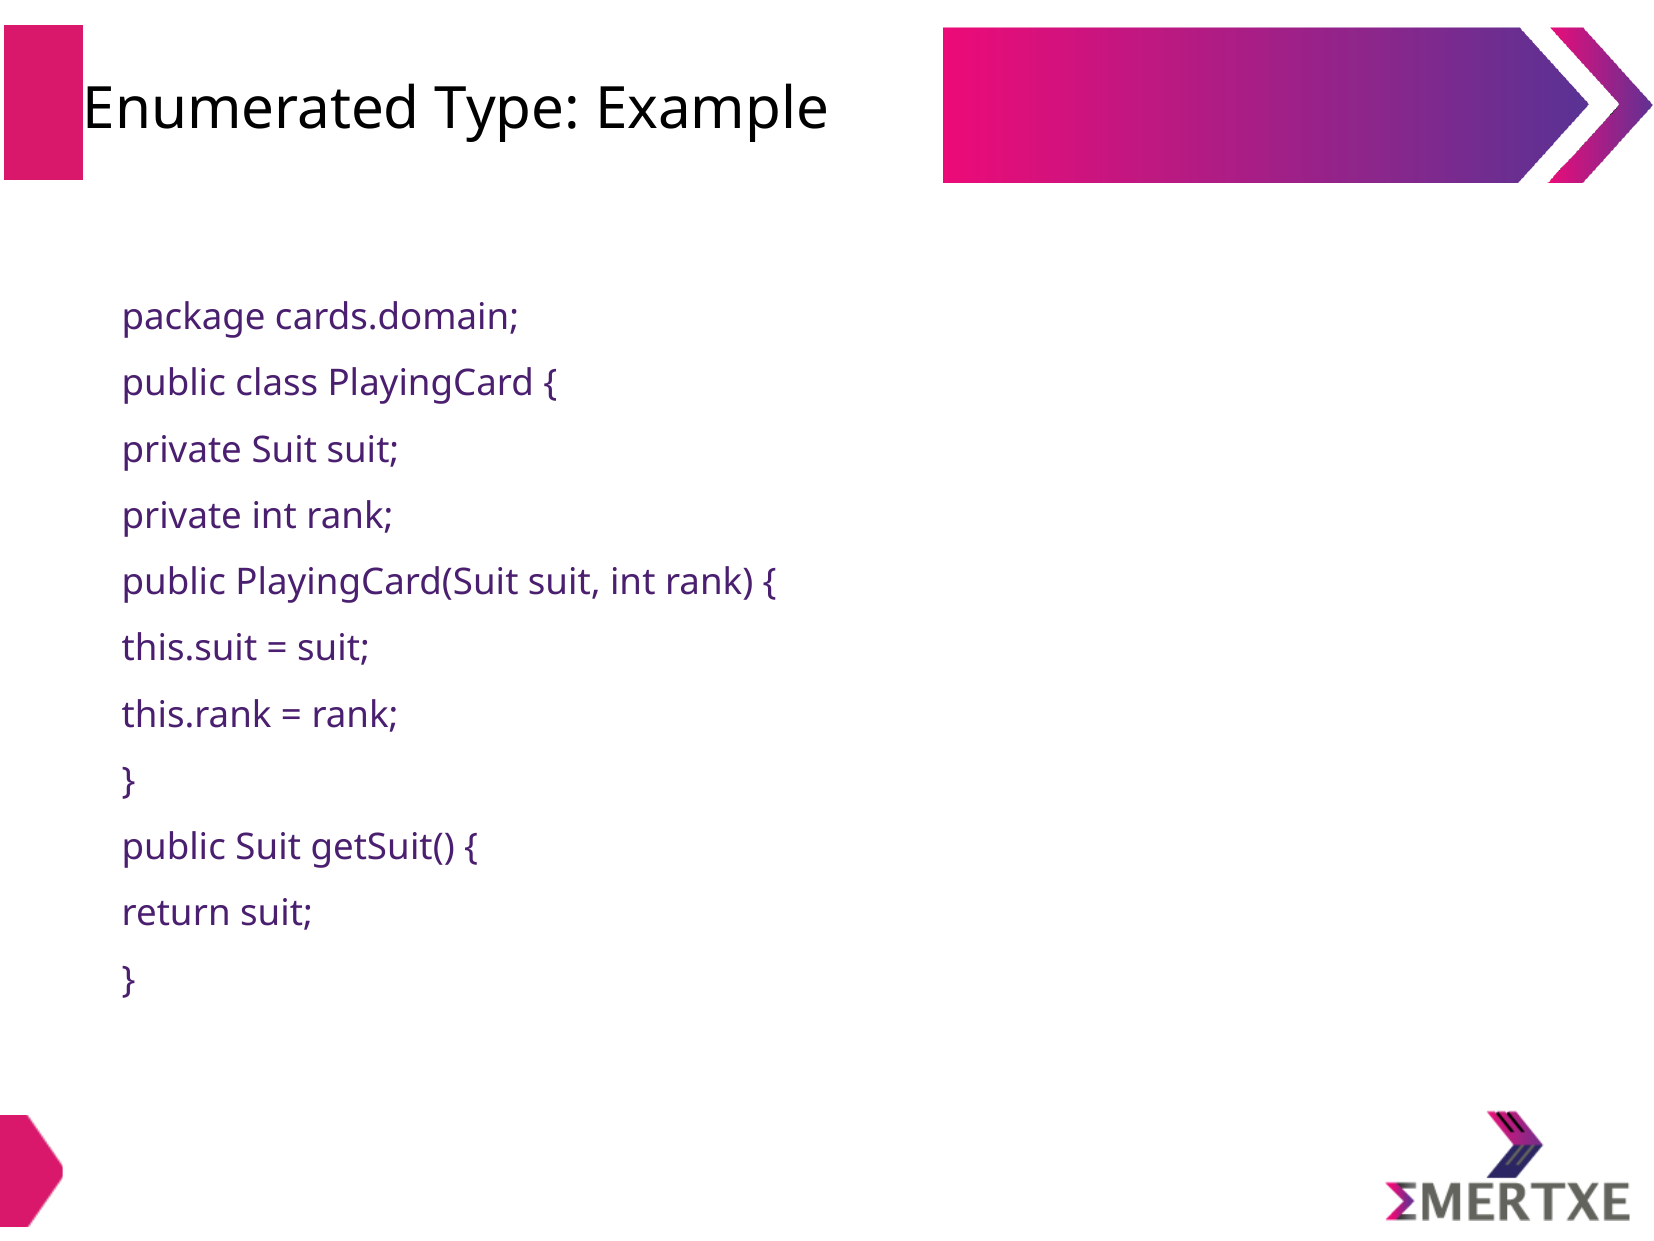

# Enumerated Type: Example
package cards.domain;
public class PlayingCard {
private Suit suit;
private int rank;
public PlayingCard(Suit suit, int rank) {
this.suit = suit;
this.rank = rank;
}
public Suit getSuit() {
return suit;
}